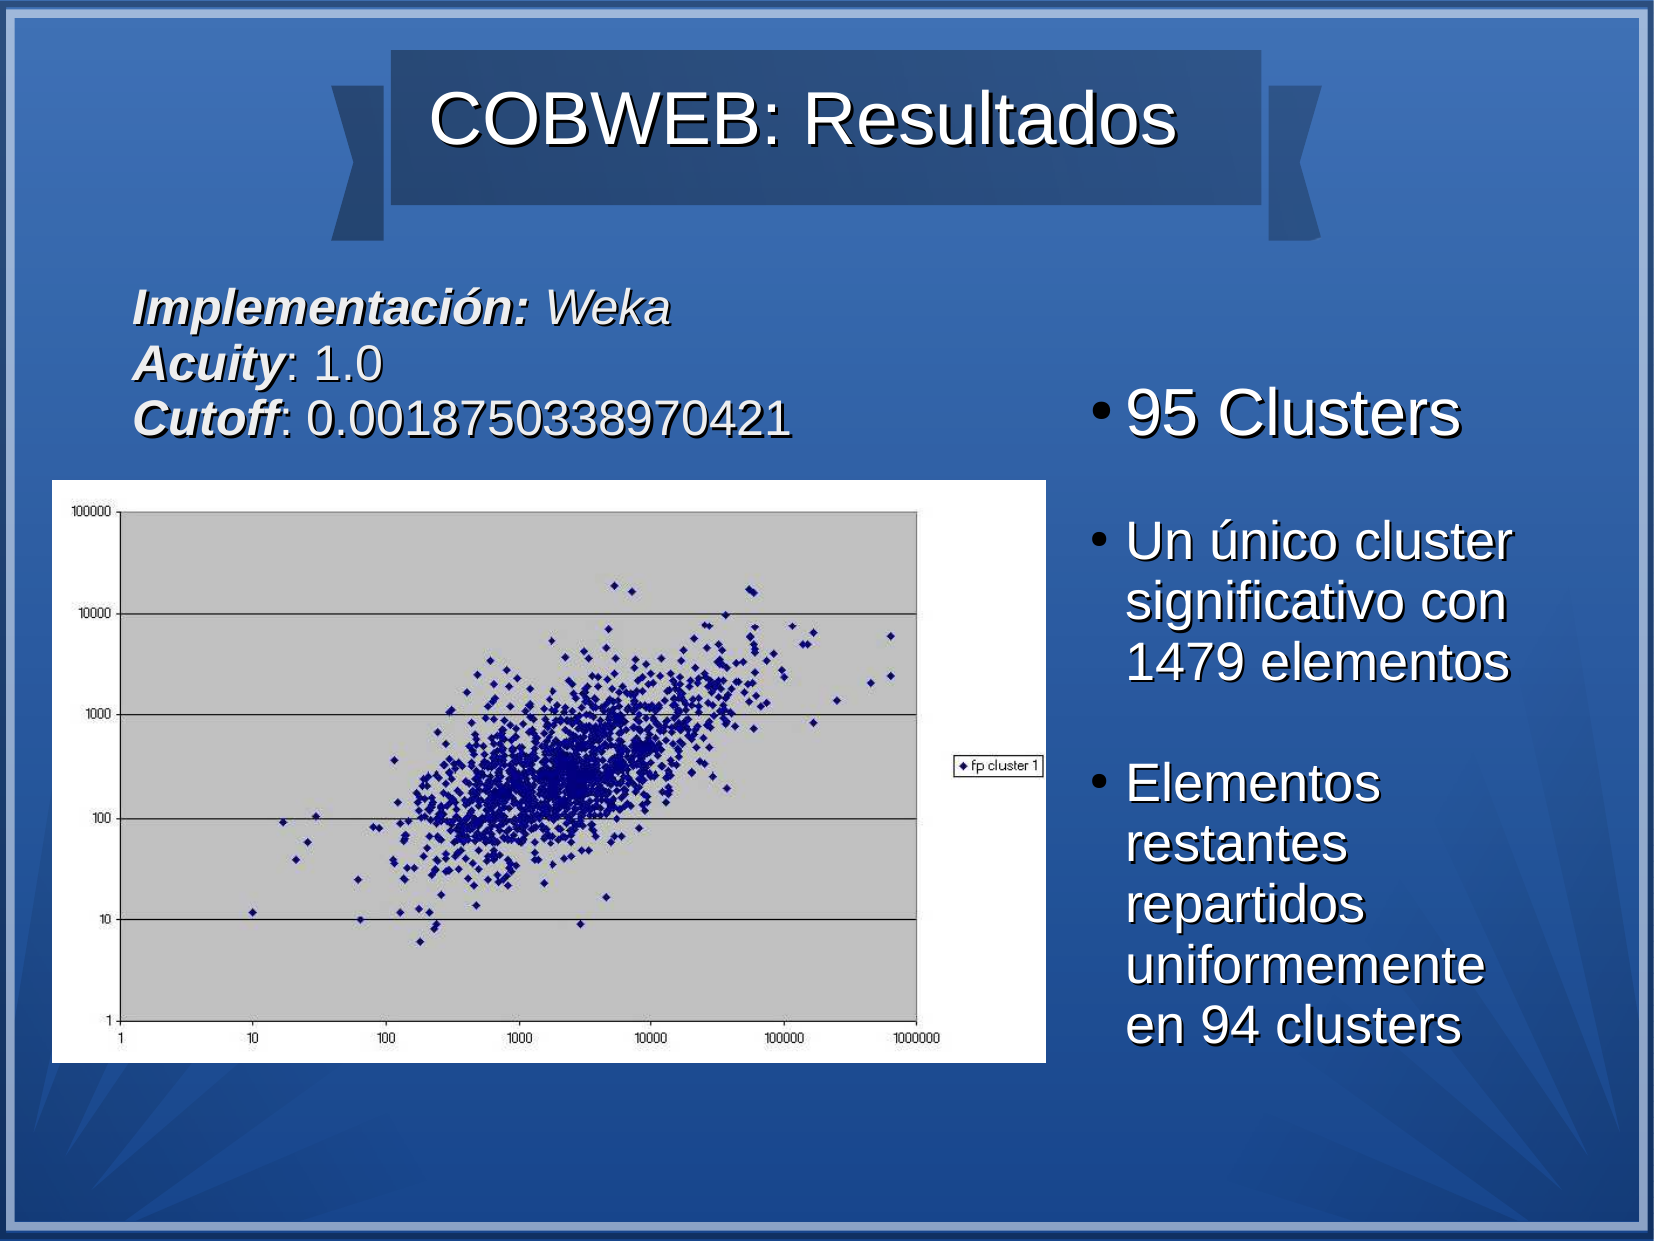

# COBWEB: Resultados
Implementación: Weka
Acuity: 1.0
Cutoff: 0.0018750338970421
95 Clusters
Un único cluster significativo con 1479 elementos
Elementos restantes repartidos uniformemente en 94 clusters